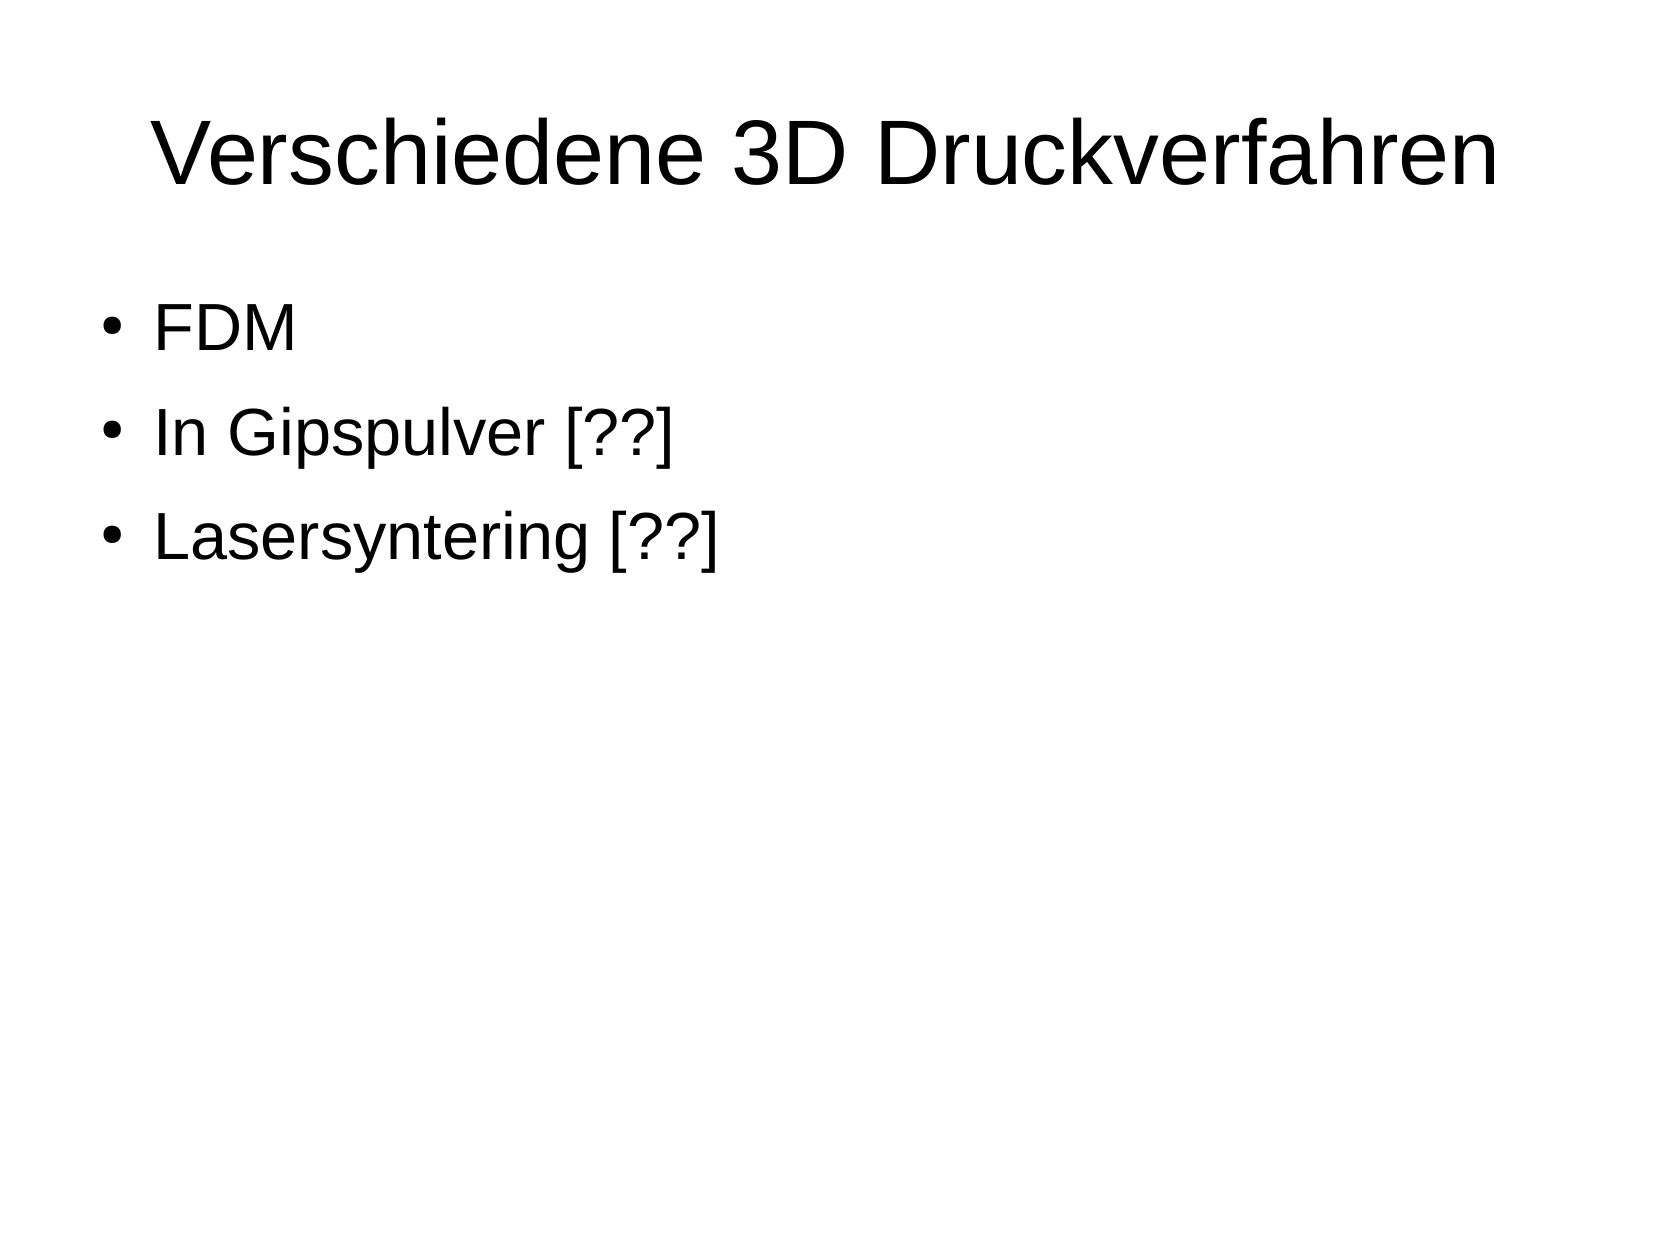

# Verschiedene 3D Druckverfahren
FDM
In Gipspulver [??]
Lasersyntering [??]